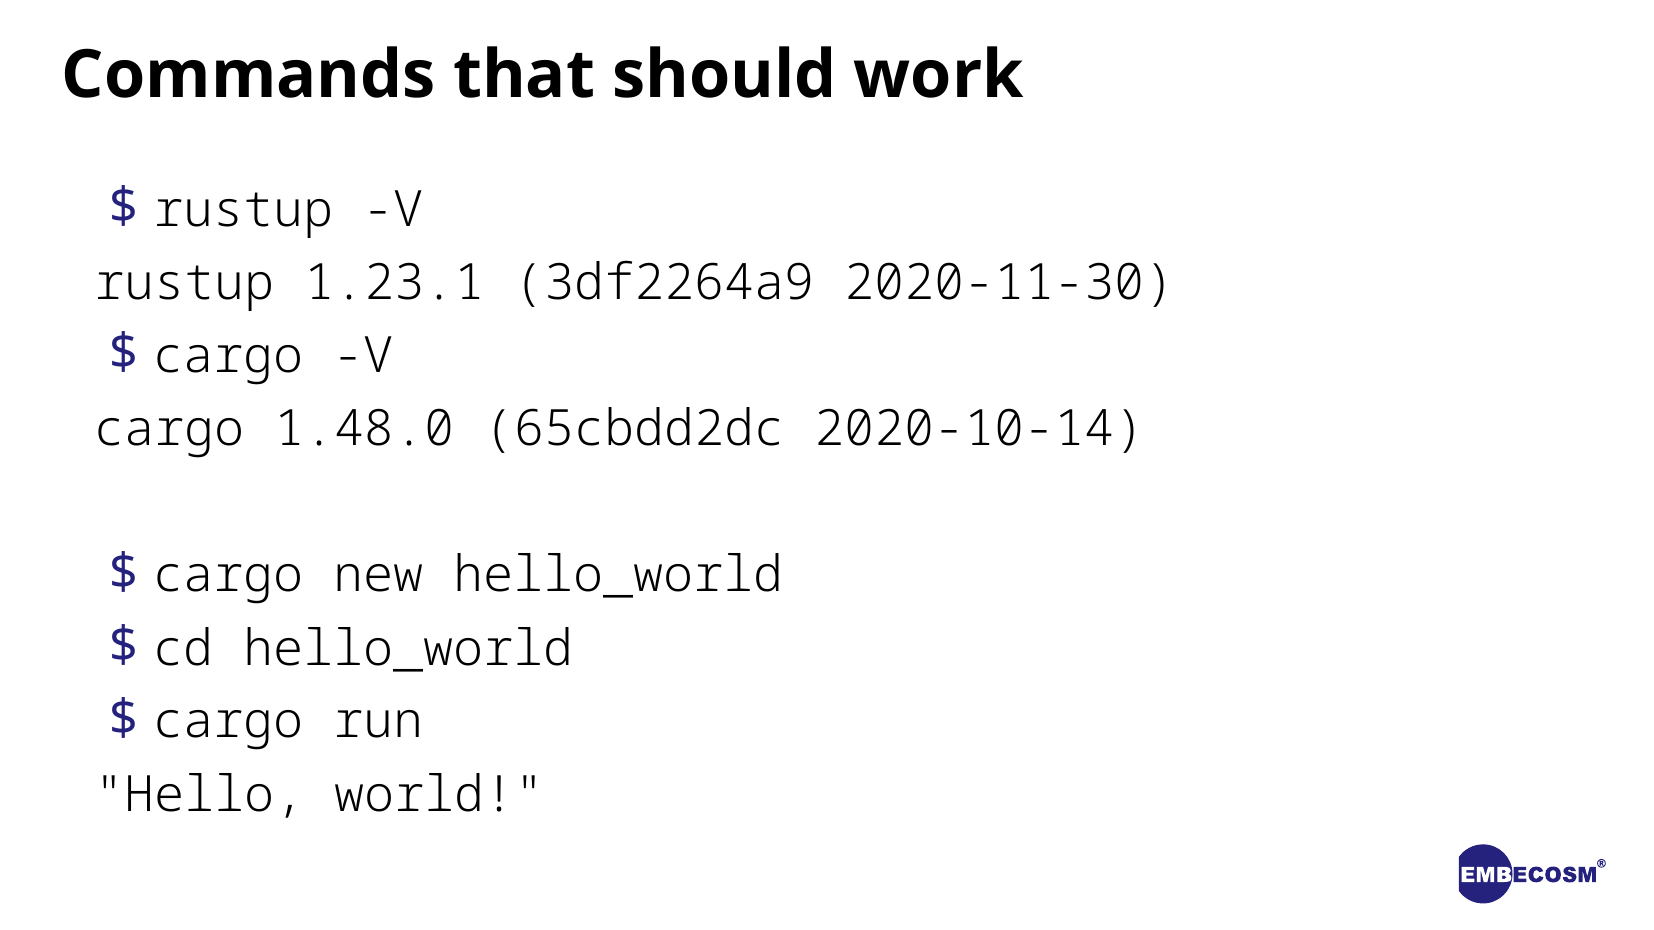

# Commands that should work
rustup -V
rustup 1.23.1 (3df2264a9 2020-11-30)
cargo -V
cargo 1.48.0 (65cbdd2dc 2020-10-14)
cargo new hello_world
cd hello_world
cargo run
"Hello, world!"